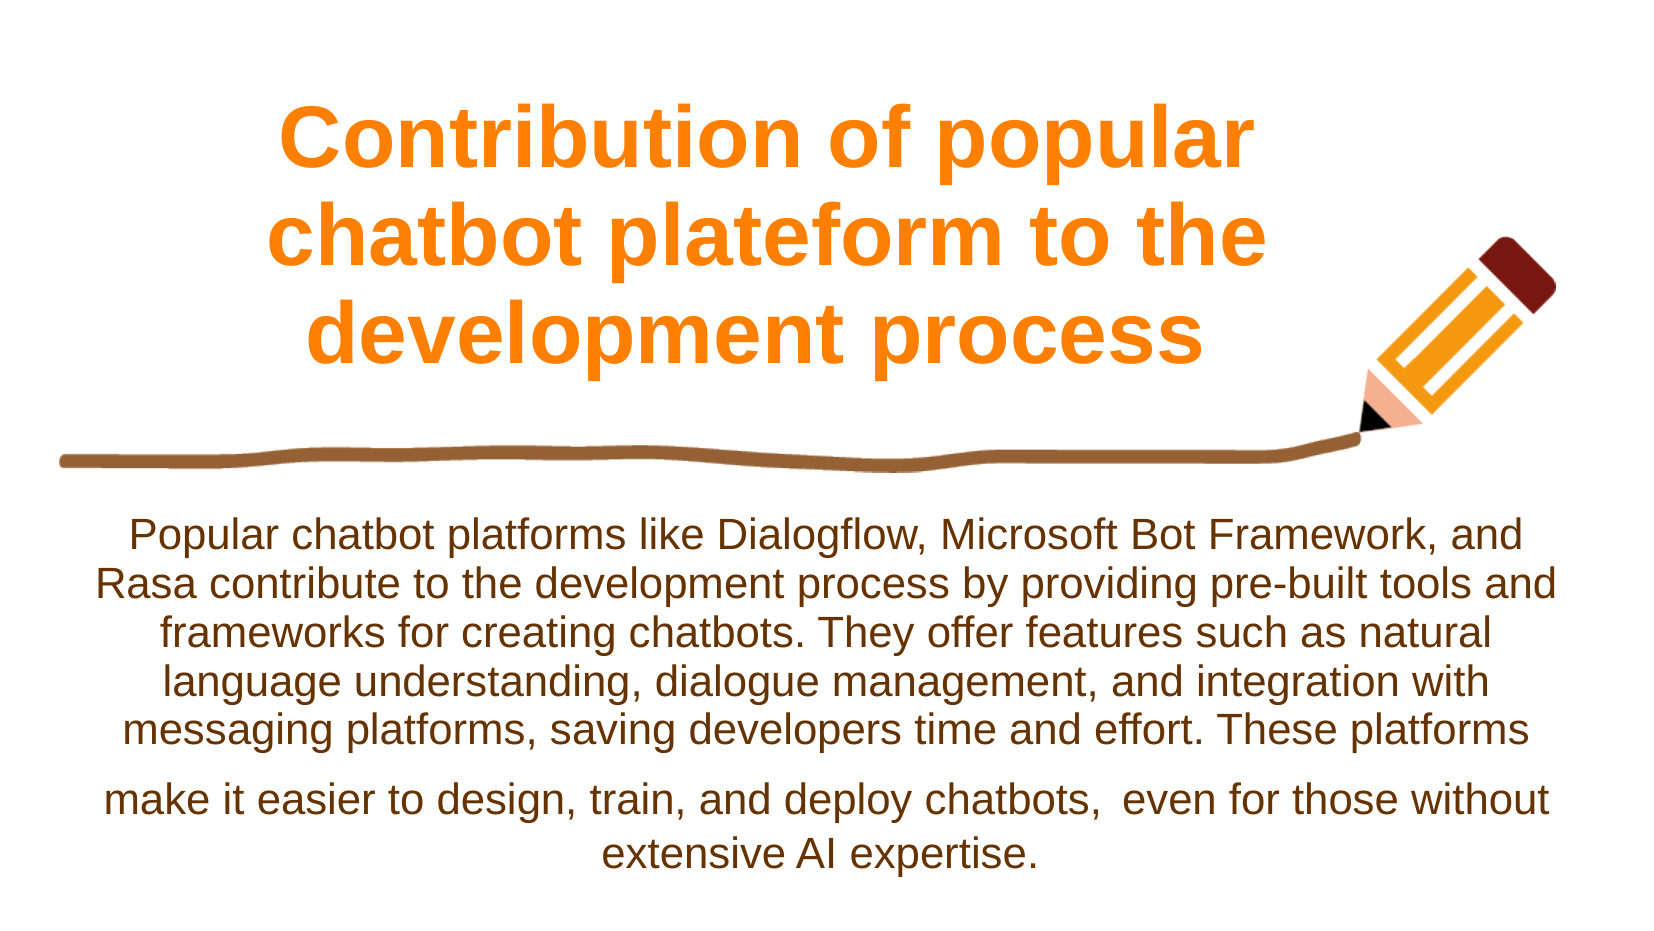

# Contribution of popular chatbot plateform to the development process
Popular chatbot platforms like Dialogflow, Microsoft Bot Framework, and Rasa contribute to the development process by providing pre-built tools and frameworks for creating chatbots. They offer features such as natural language understanding, dialogue management, and integration with messaging platforms, saving developers time and effort. These platforms make it easier to design, train, and deploy chatbots, even for those without extensive AI expertise.